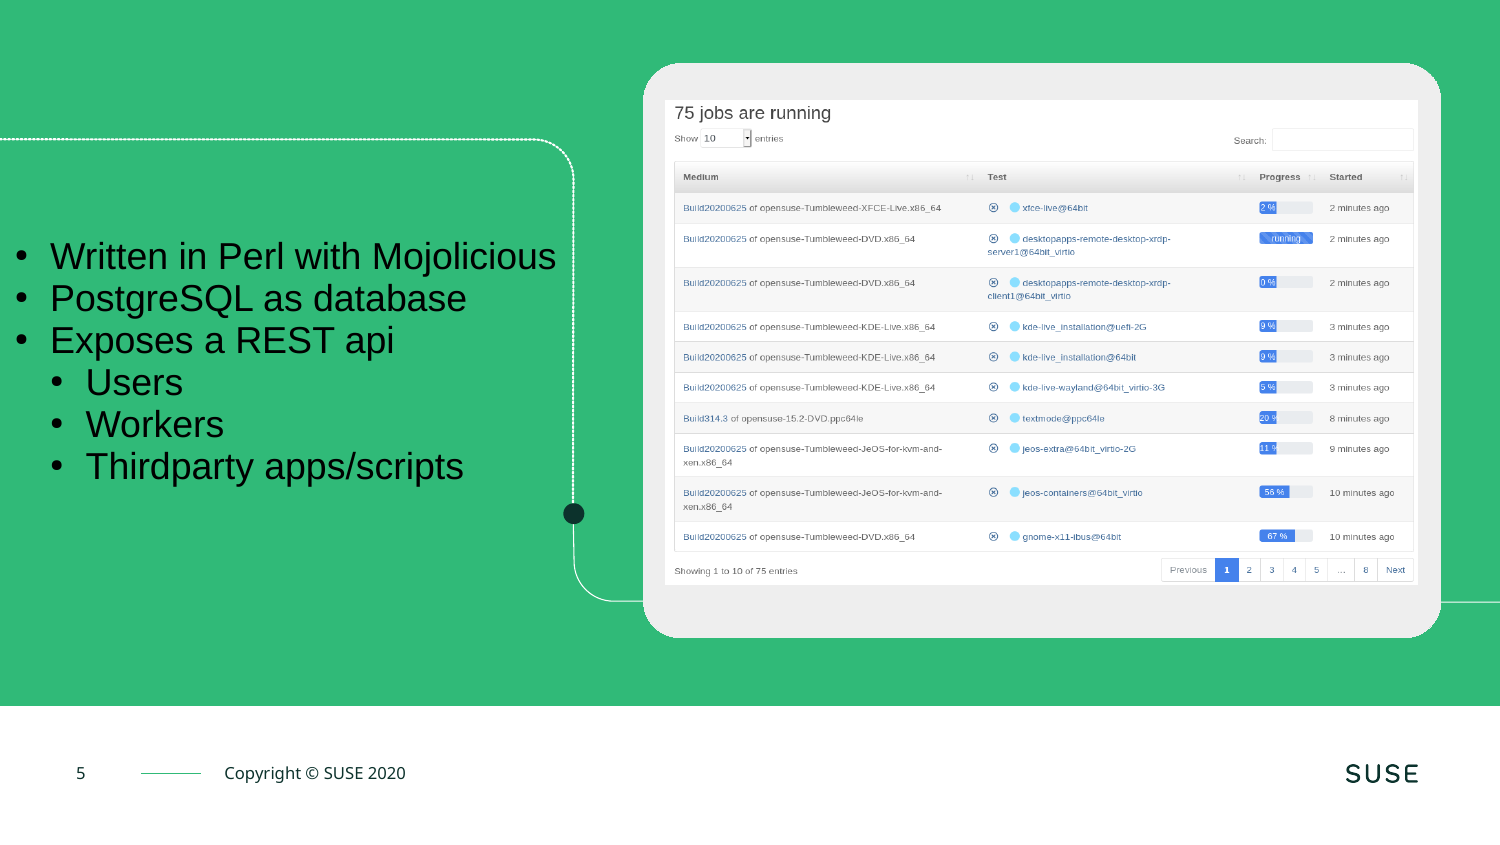

Written in Perl with Mojolicious
PostgreSQL as database
Exposes a REST api
Users
Workers
Thirdparty apps/scripts